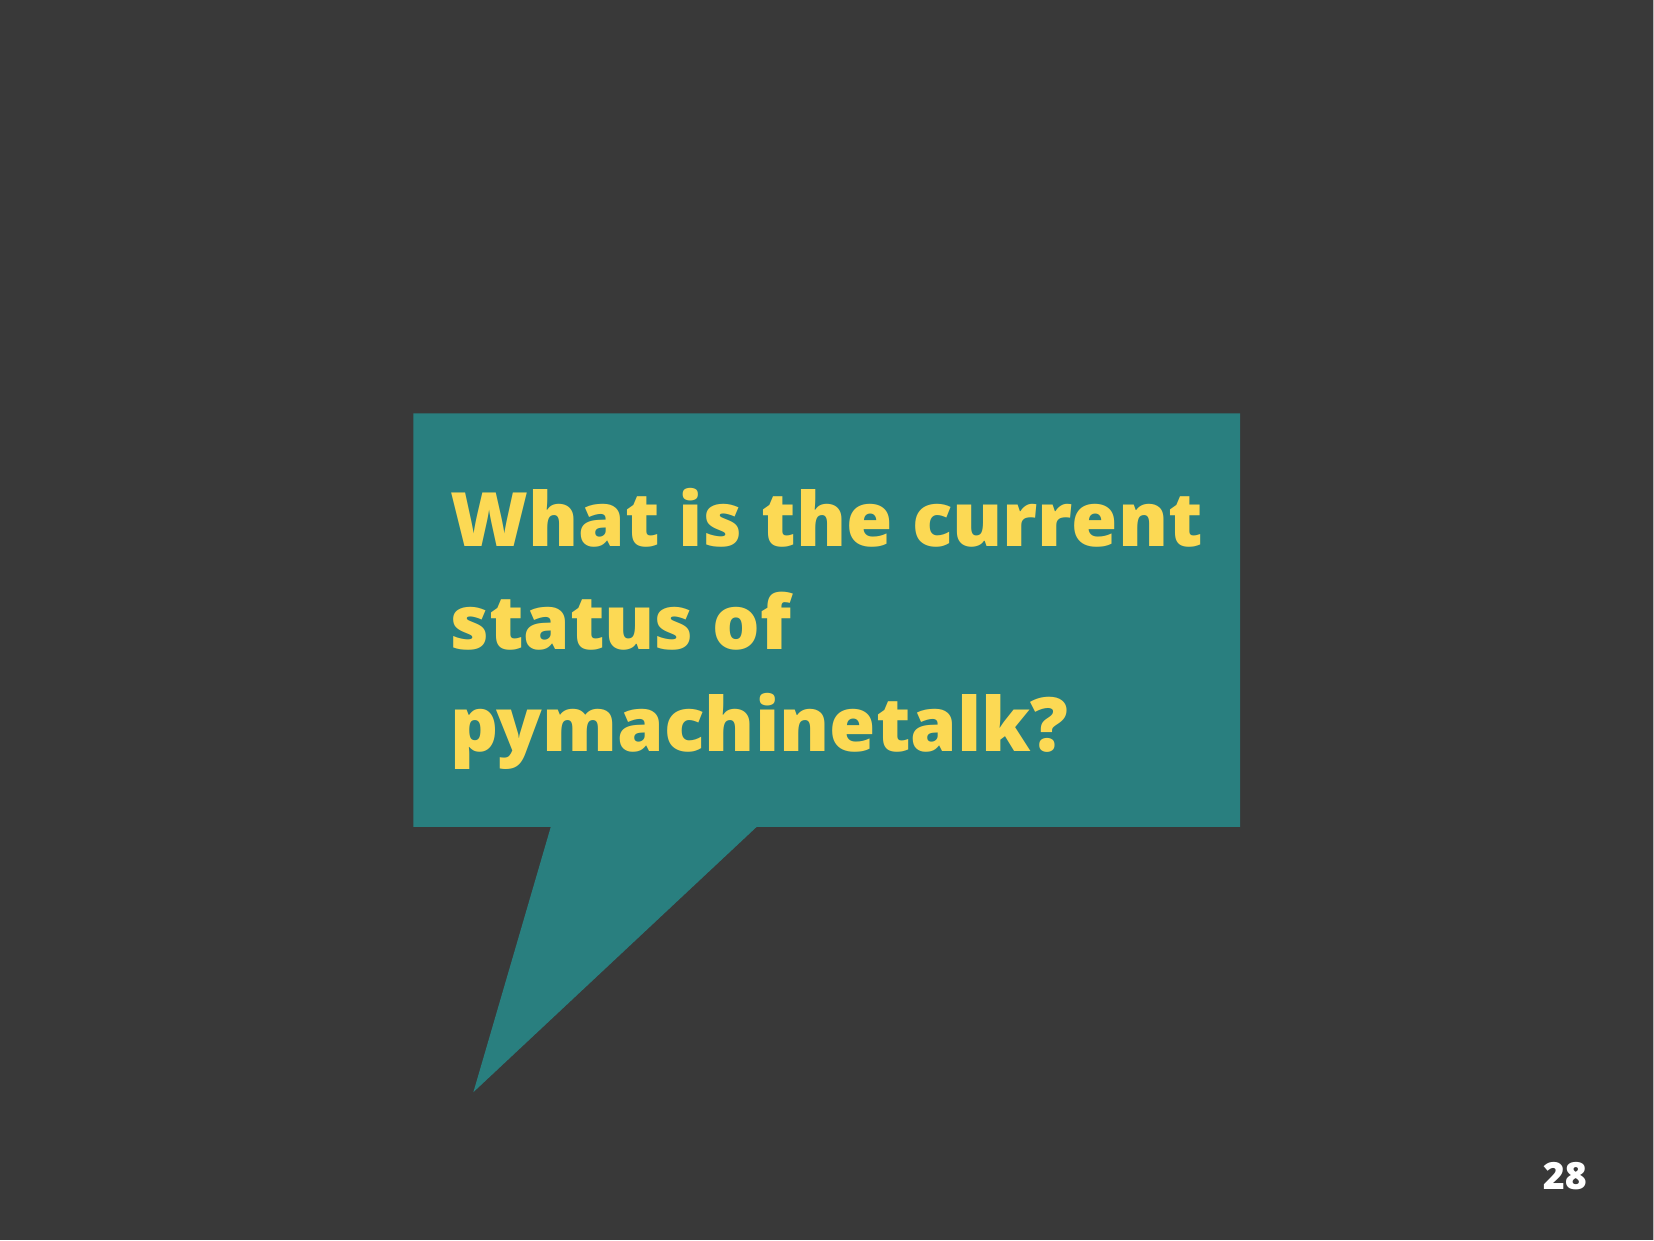

# What is the current status of pymachinetalk?
28